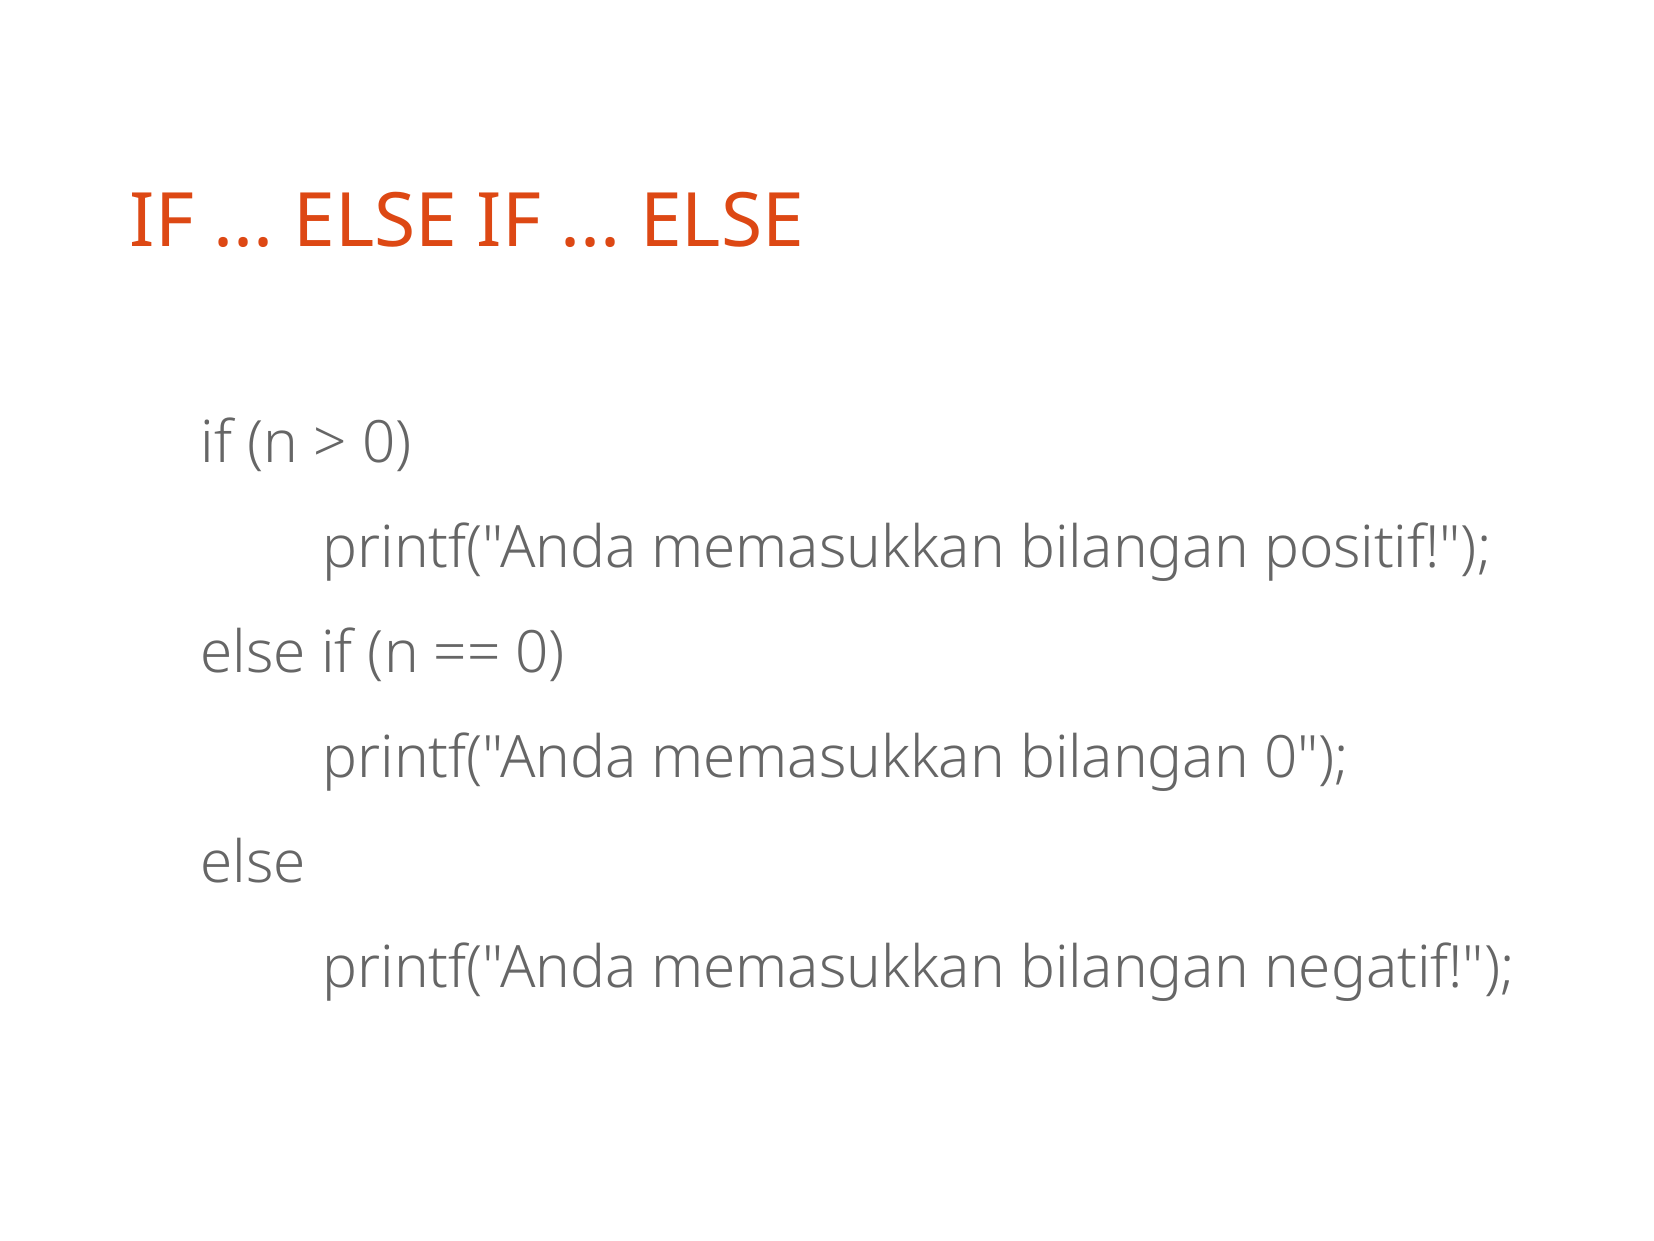

# IF ... ELSE IF ... ELSE
if (n > 0)
 printf("Anda memasukkan bilangan positif!");
else if (n == 0)
 printf("Anda memasukkan bilangan 0");
else
 printf("Anda memasukkan bilangan negatif!");